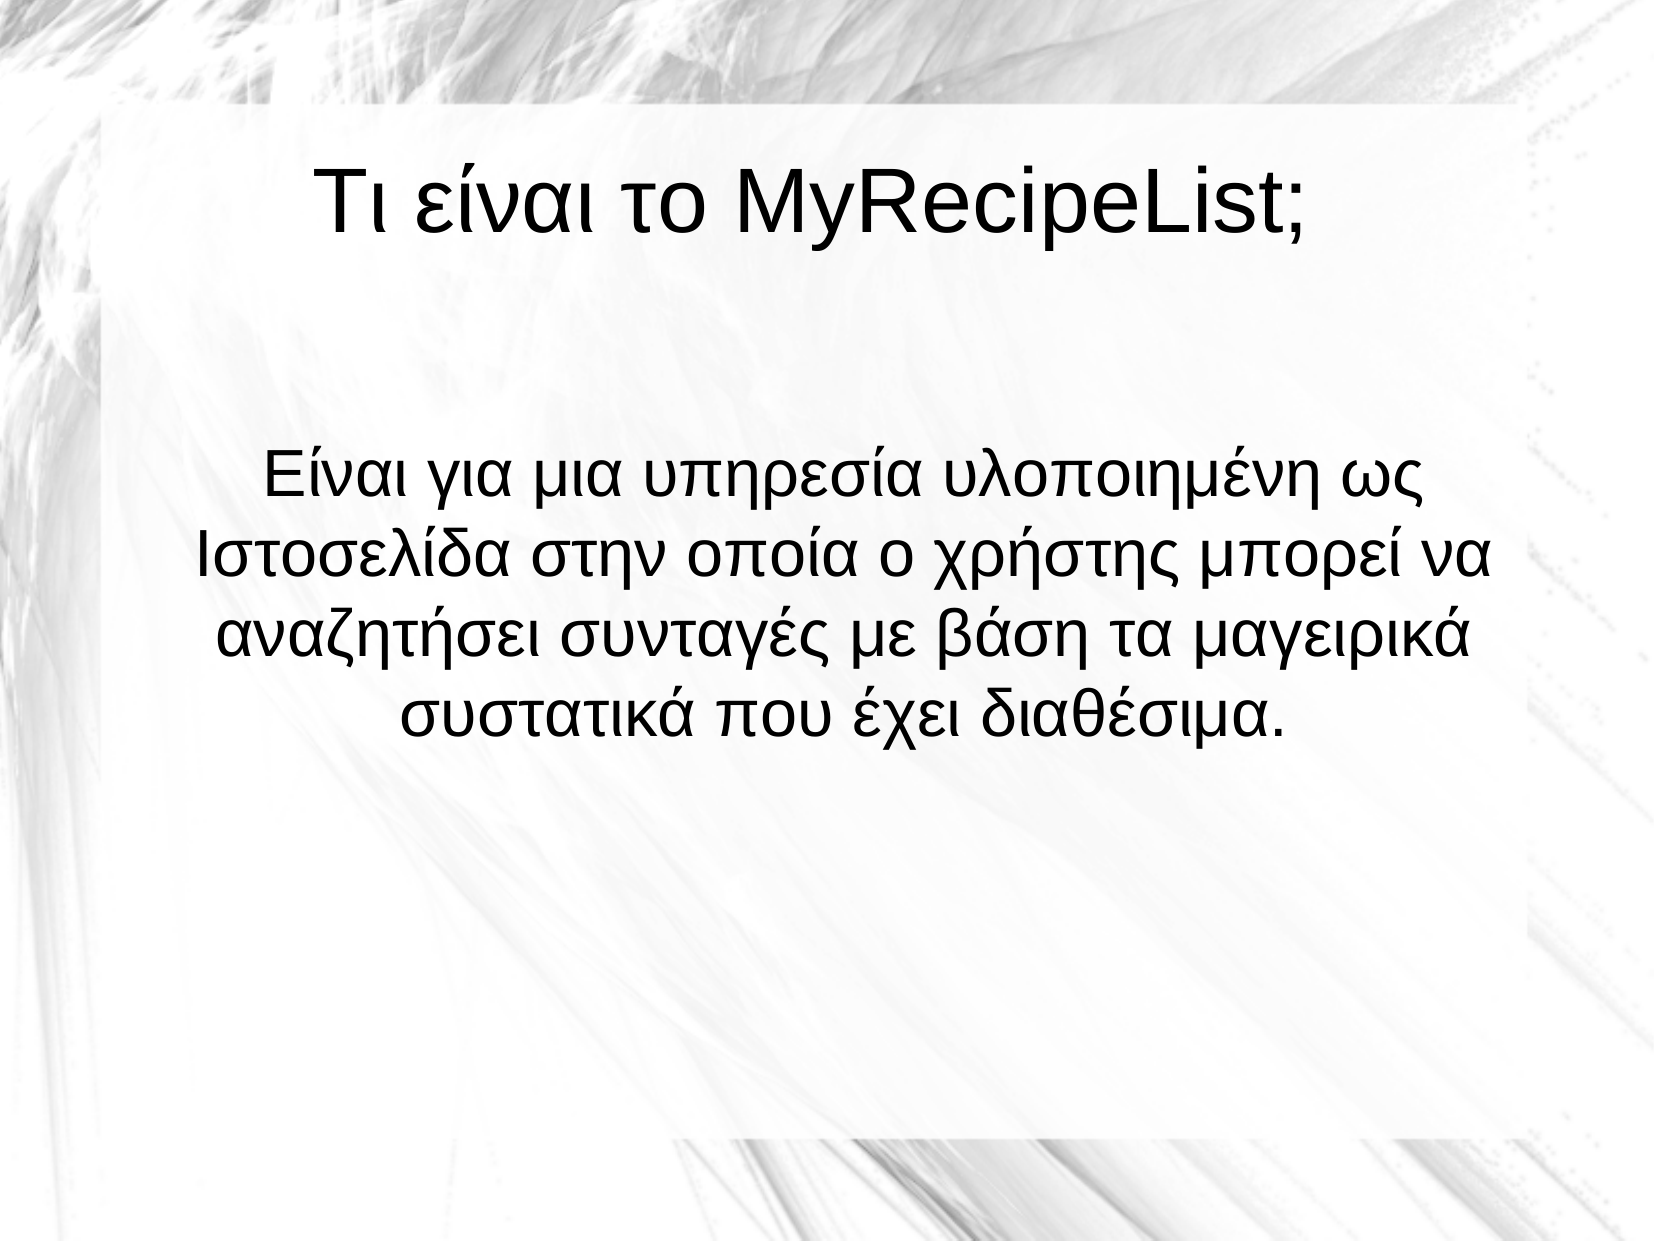

# Τι είναι το MyRecipeList;
Είναι για μια υπηρεσία υλοποιημένη ως Ιστοσελίδα στην οποία ο χρήστης μπορεί να αναζητήσει συνταγές με βάση τα μαγειρικά συστατικά που έχει διαθέσιμα.